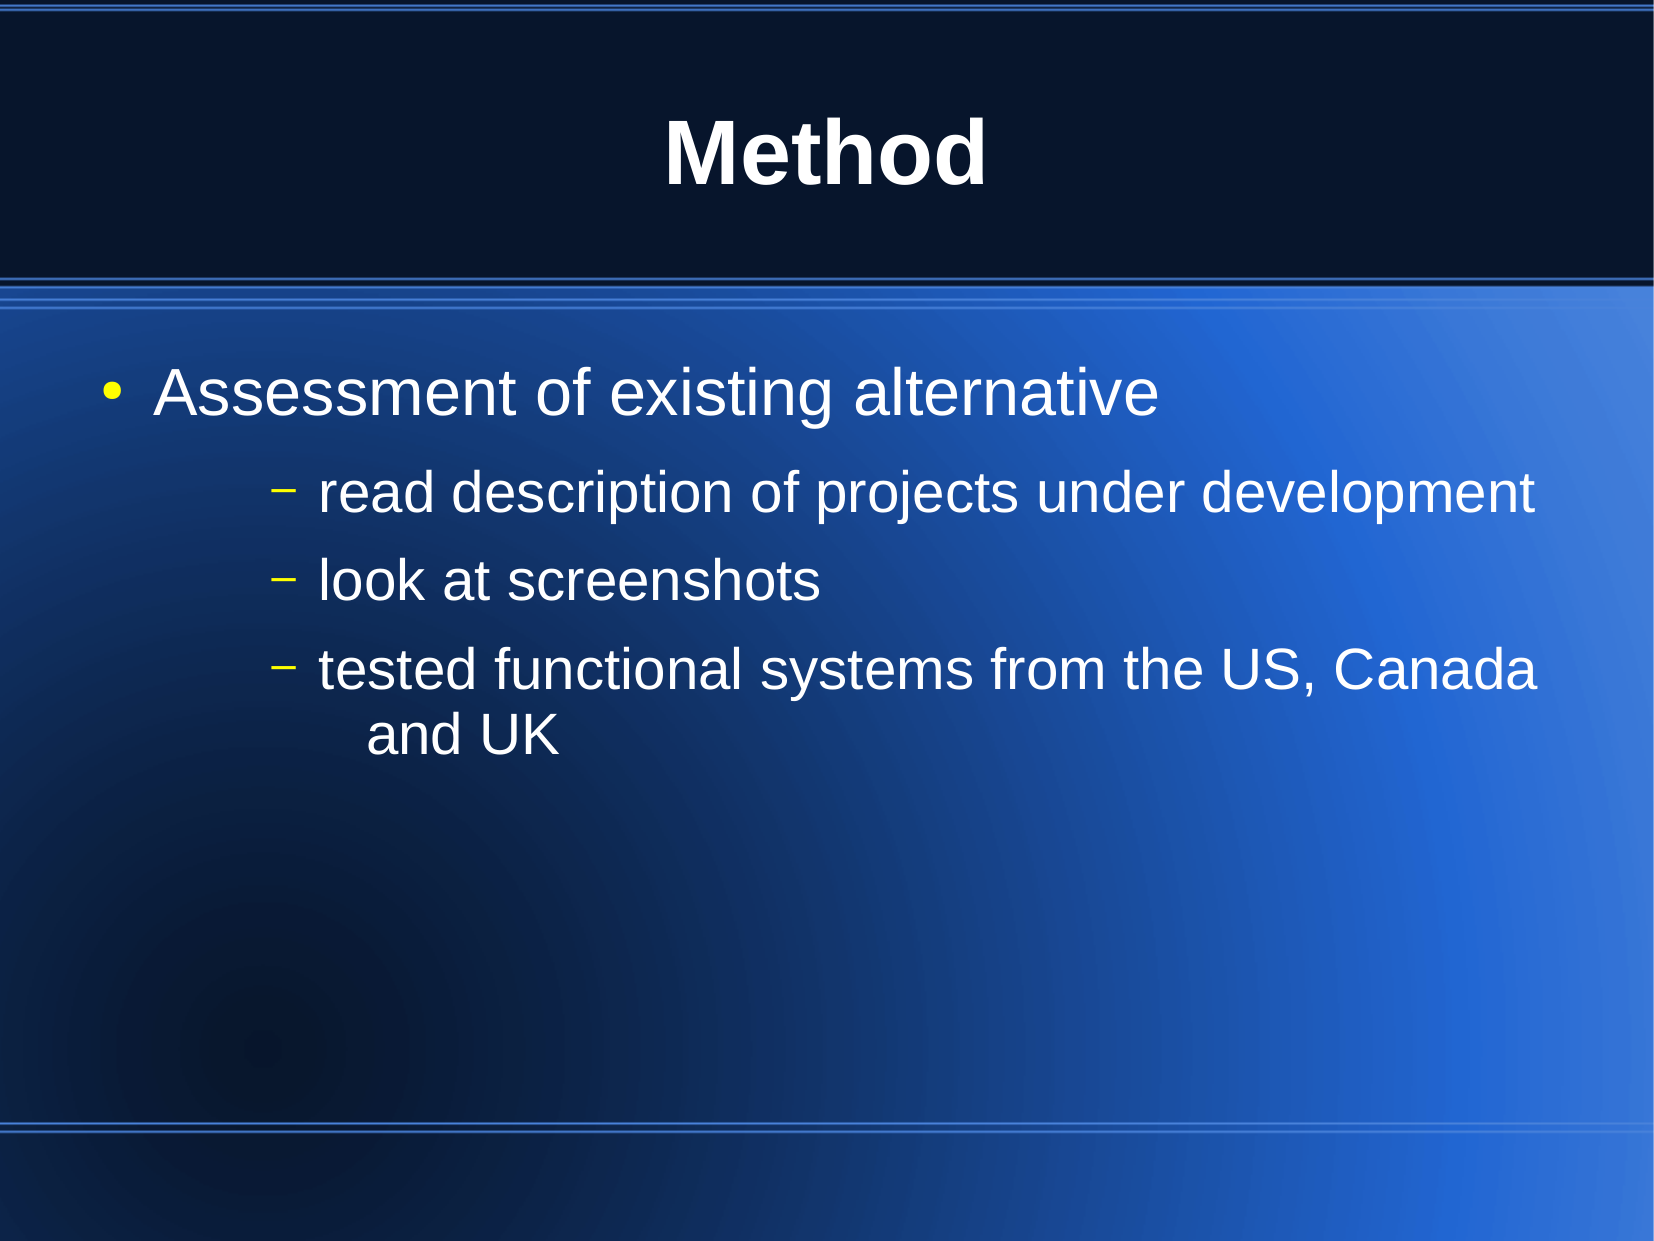

# Method
Assessment of existing alternative
read description of projects under development
look at screenshots
tested functional systems from the US, Canada and UK